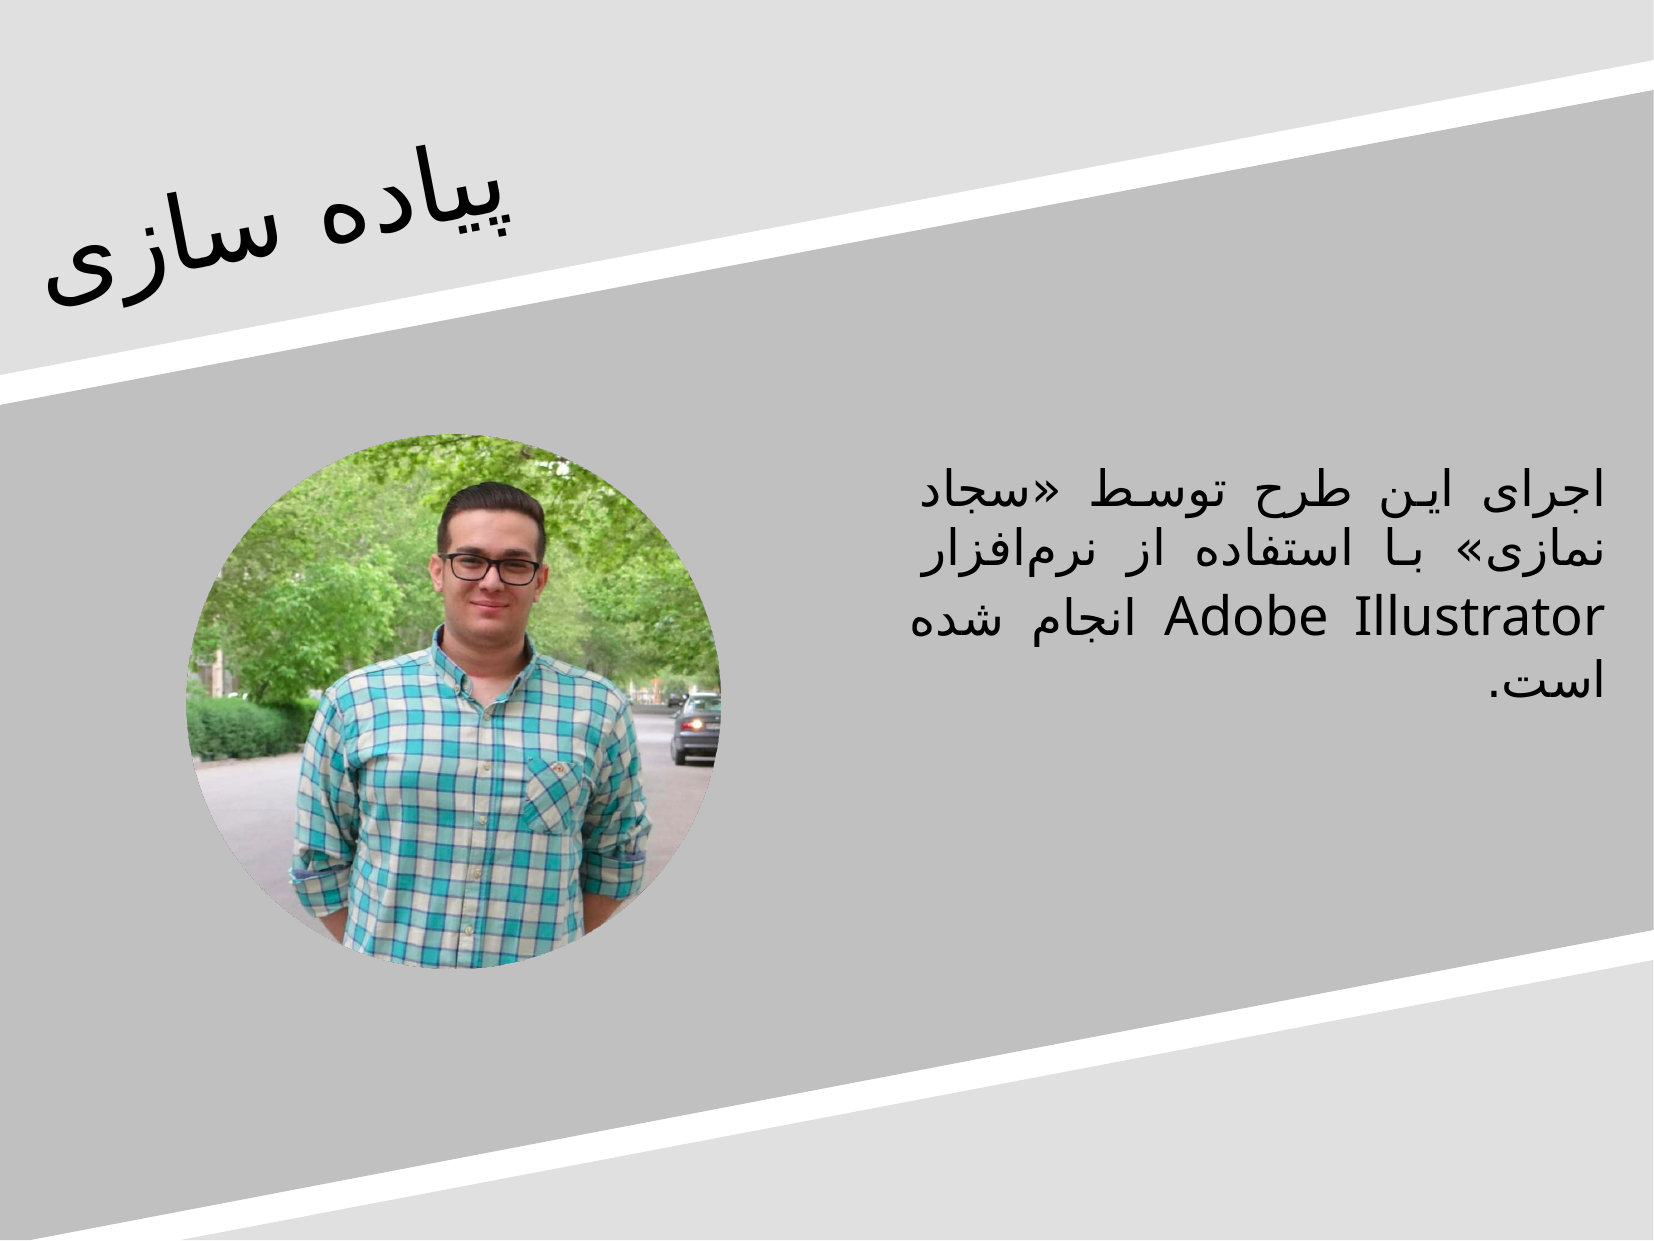

# پیاده سازی
اجرای این طرح توسط «سجاد نمازی» با استفاده از نرم‌افزار Adobe Illustrator انجام شده است.